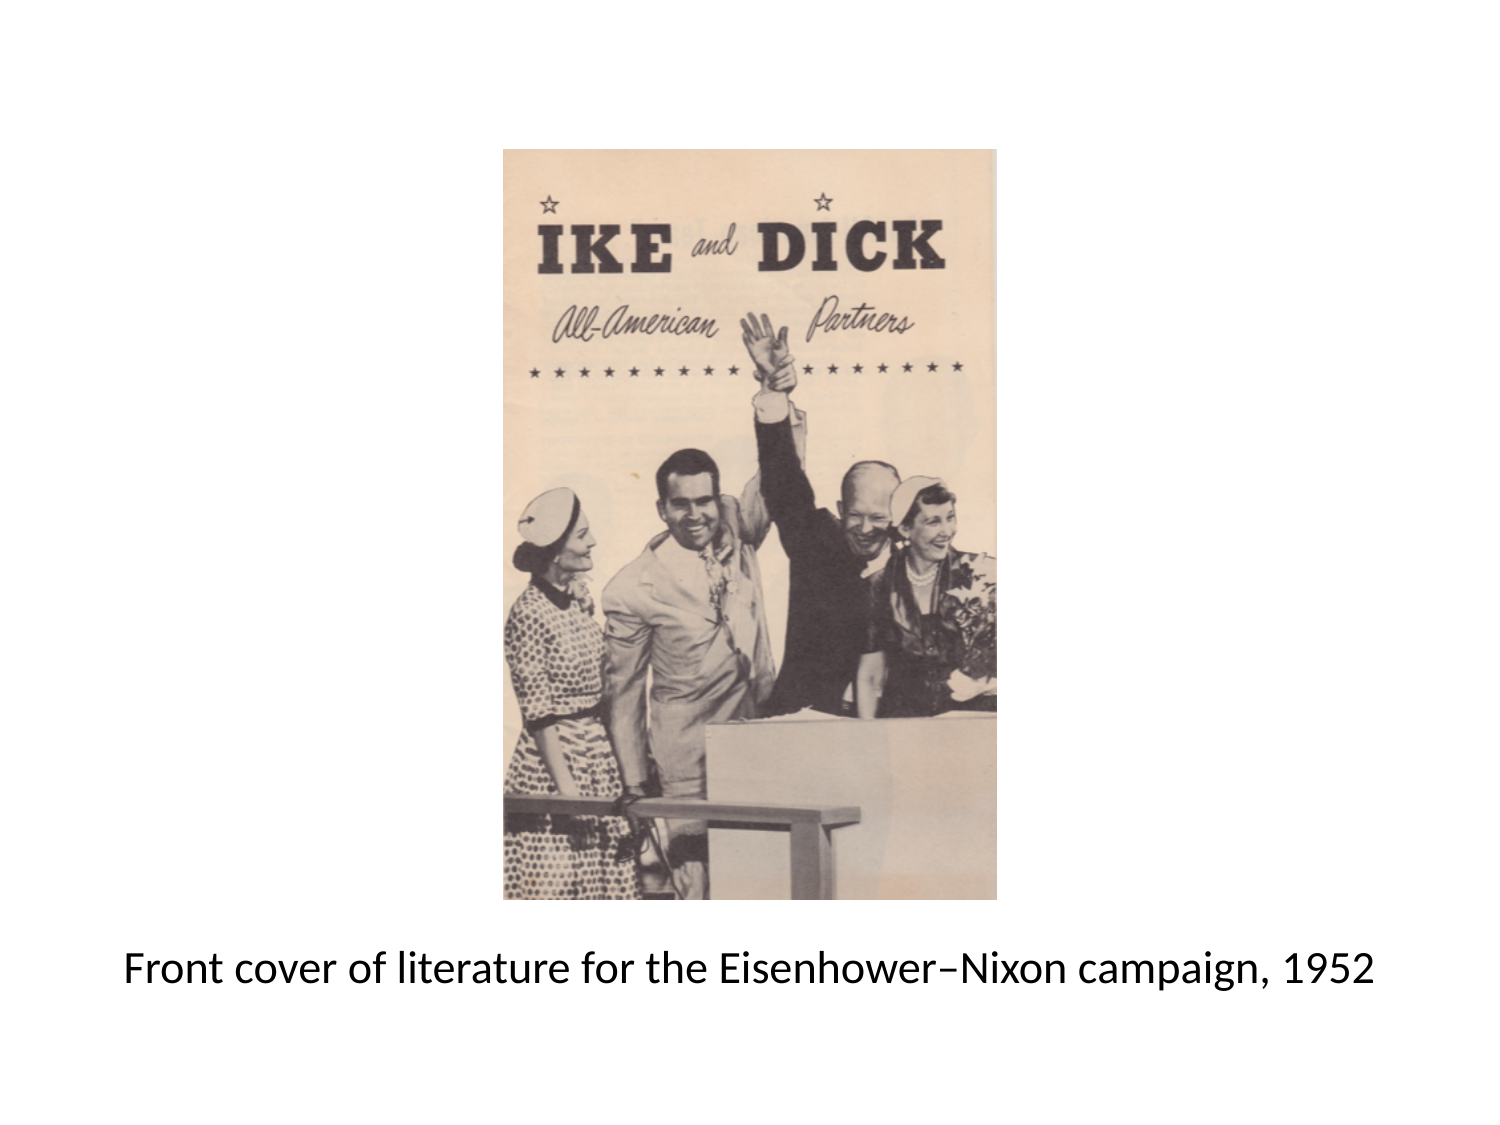

Front cover of literature for the Eisenhower–Nixon campaign, 1952